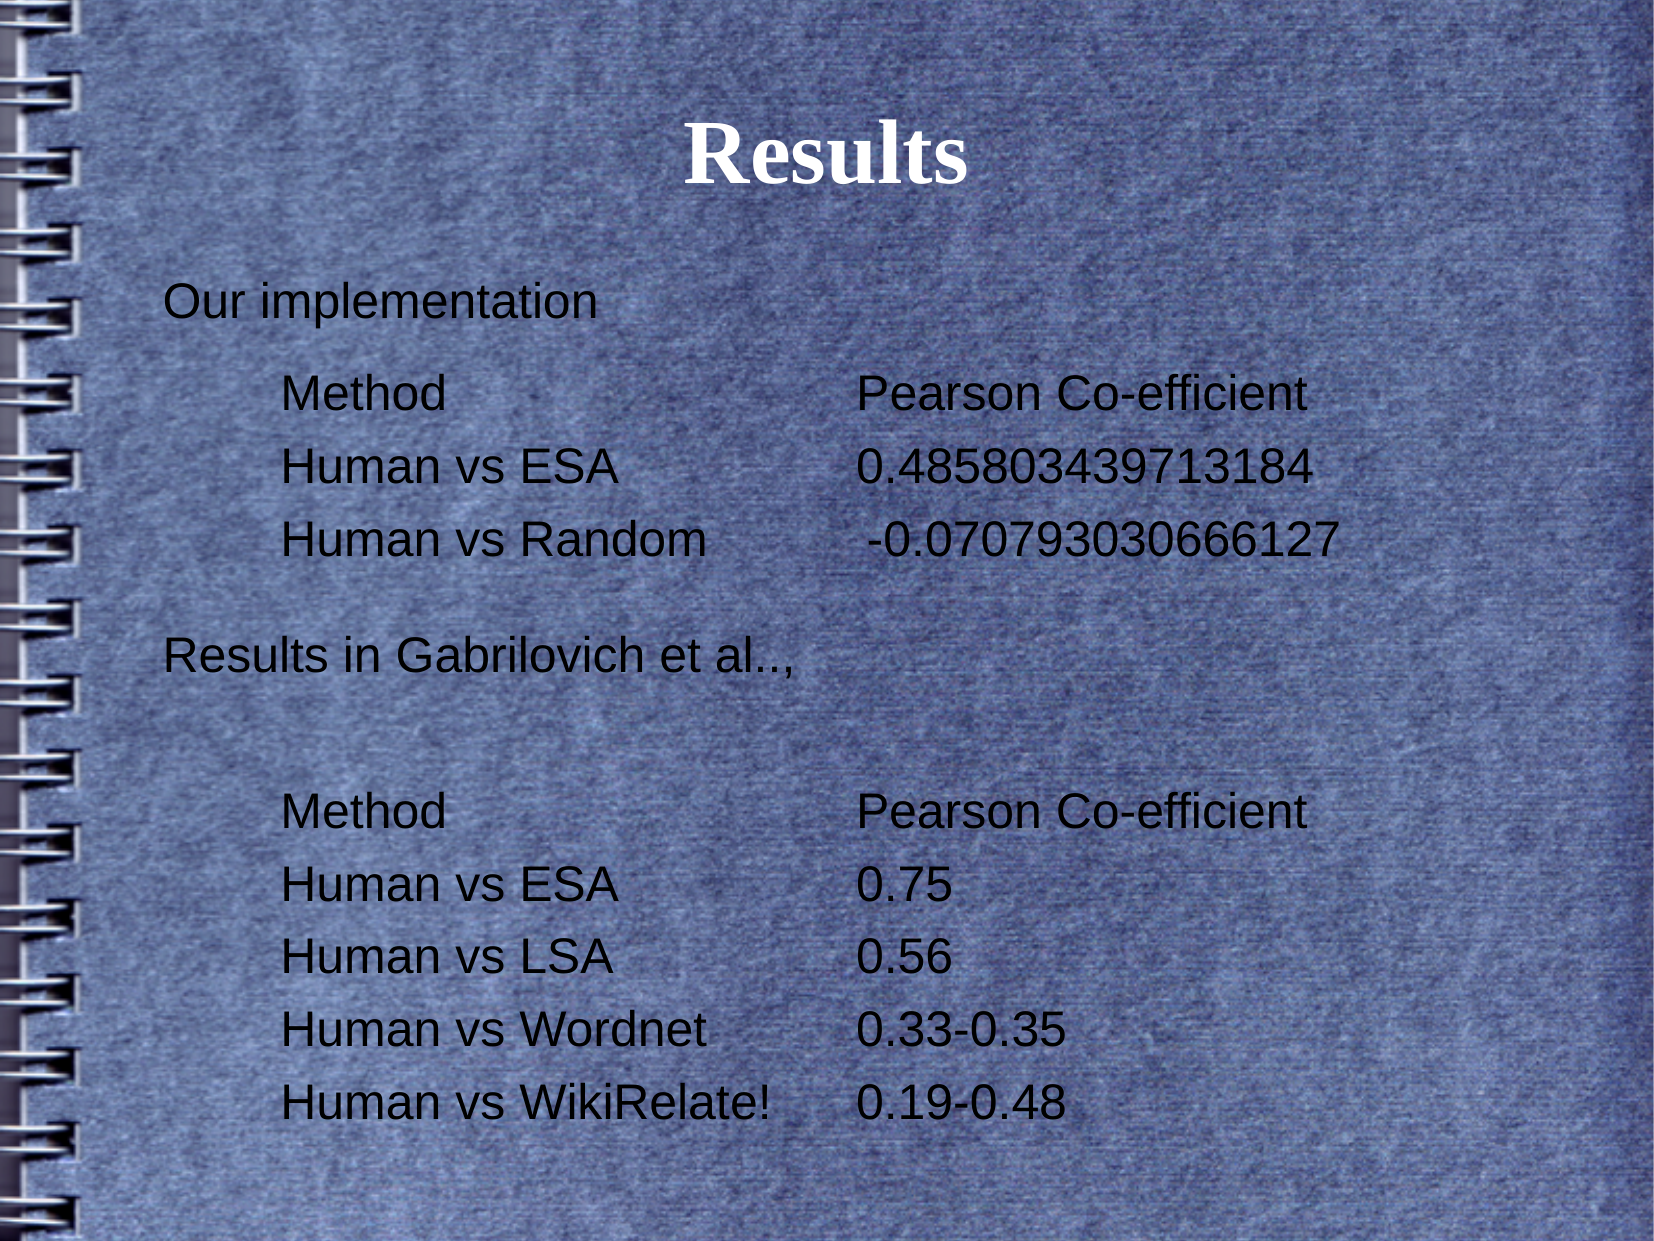

# Results
Our implementation
| Method | Pearson Co-efficient |
| --- | --- |
| Human vs ESA | 0.485803439713184 |
| Human vs Random | -0.070793030666127 |
Results in Gabrilovich et al..,
| Method | Pearson Co-efficient |
| --- | --- |
| Human vs ESA | 0.75 |
| Human vs LSA | 0.56 |
| Human vs Wordnet | 0.33-0.35 |
| Human vs WikiRelate! | 0.19-0.48 |